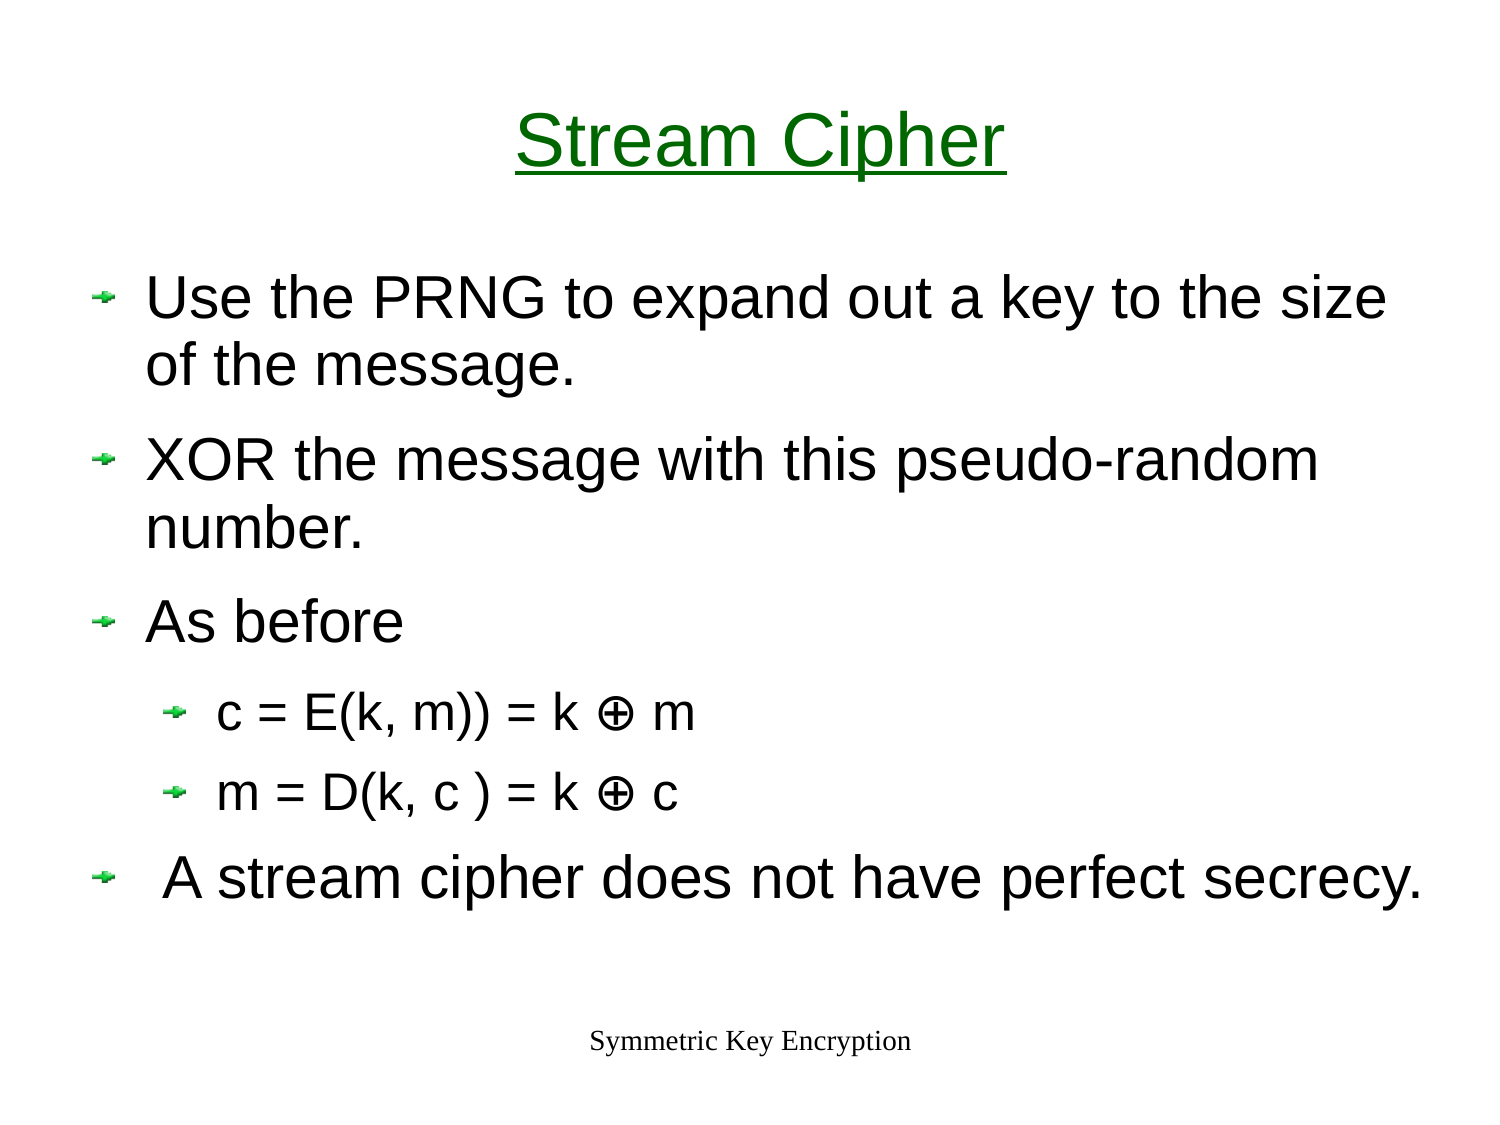

# Stream Cipher
Use the PRNG to expand out a key to the size of the message.
XOR the message with this pseudo-random number.
As before
c = E(k, m)) = k ⊕ m
m = D(k, c ) = k ⊕ c
 A stream cipher does not have perfect secrecy.
Symmetric Key Encryption